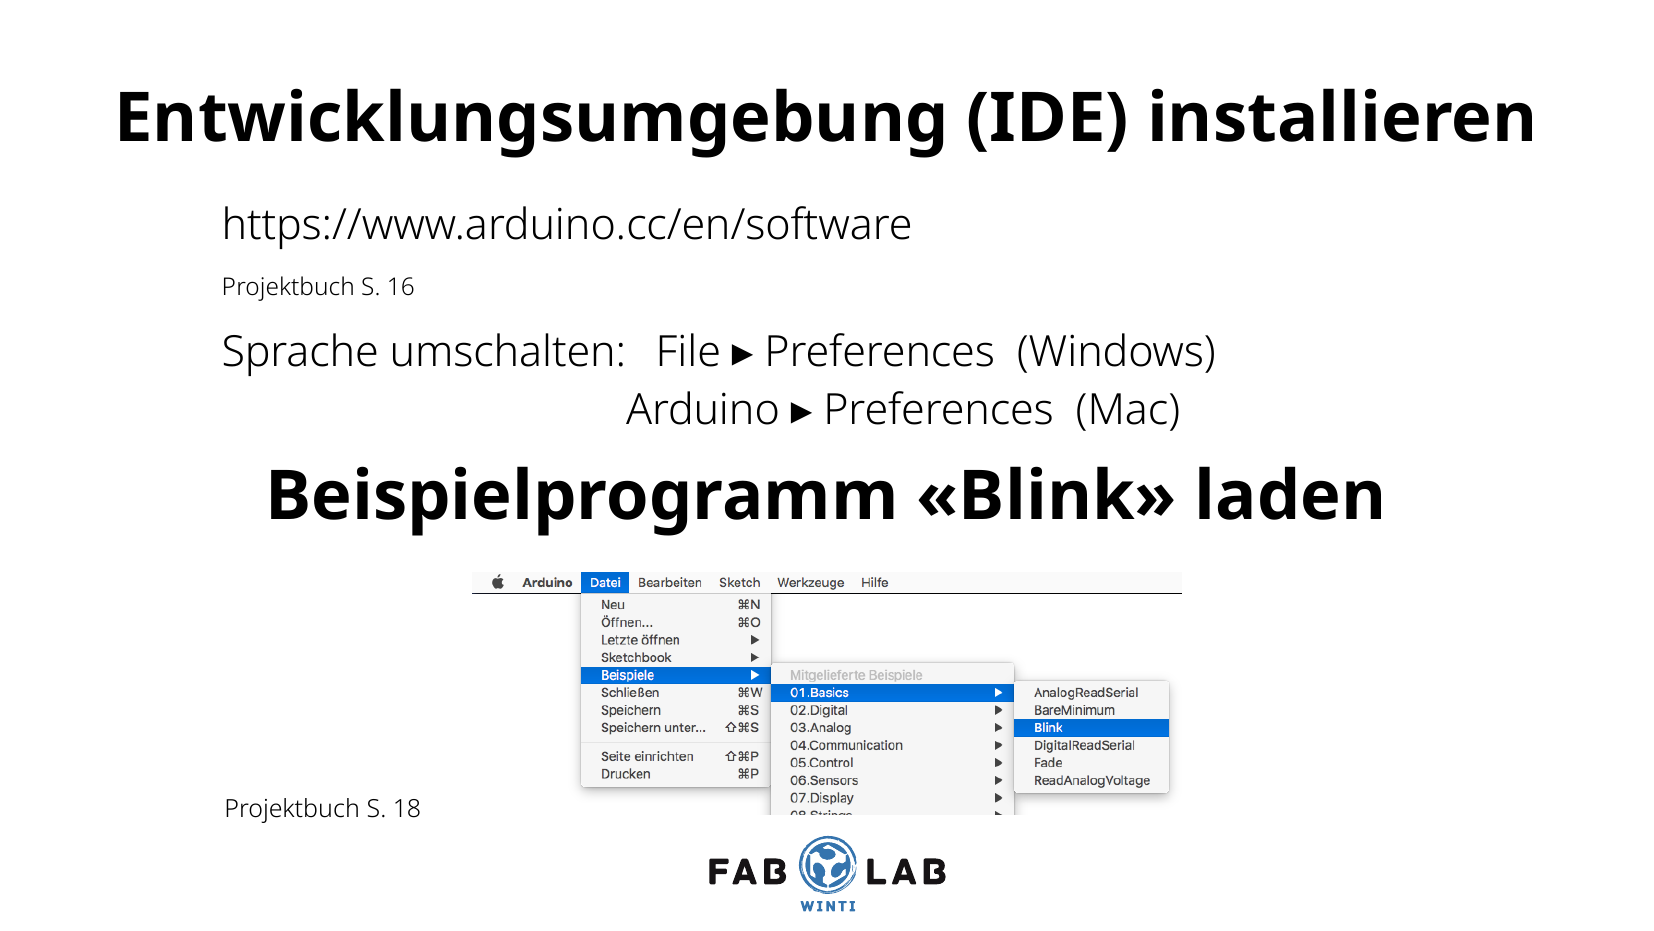

# Entwicklungsumgebung (IDE) installieren
https://www.arduino.cc/en/software
Projektbuch S. 16
Sprache umschalten:	File ▸ Preferences (Windows)
	Arduino ▸ Preferences (Mac)
Beispielprogramm «Blink» laden
Projektbuch S. 18